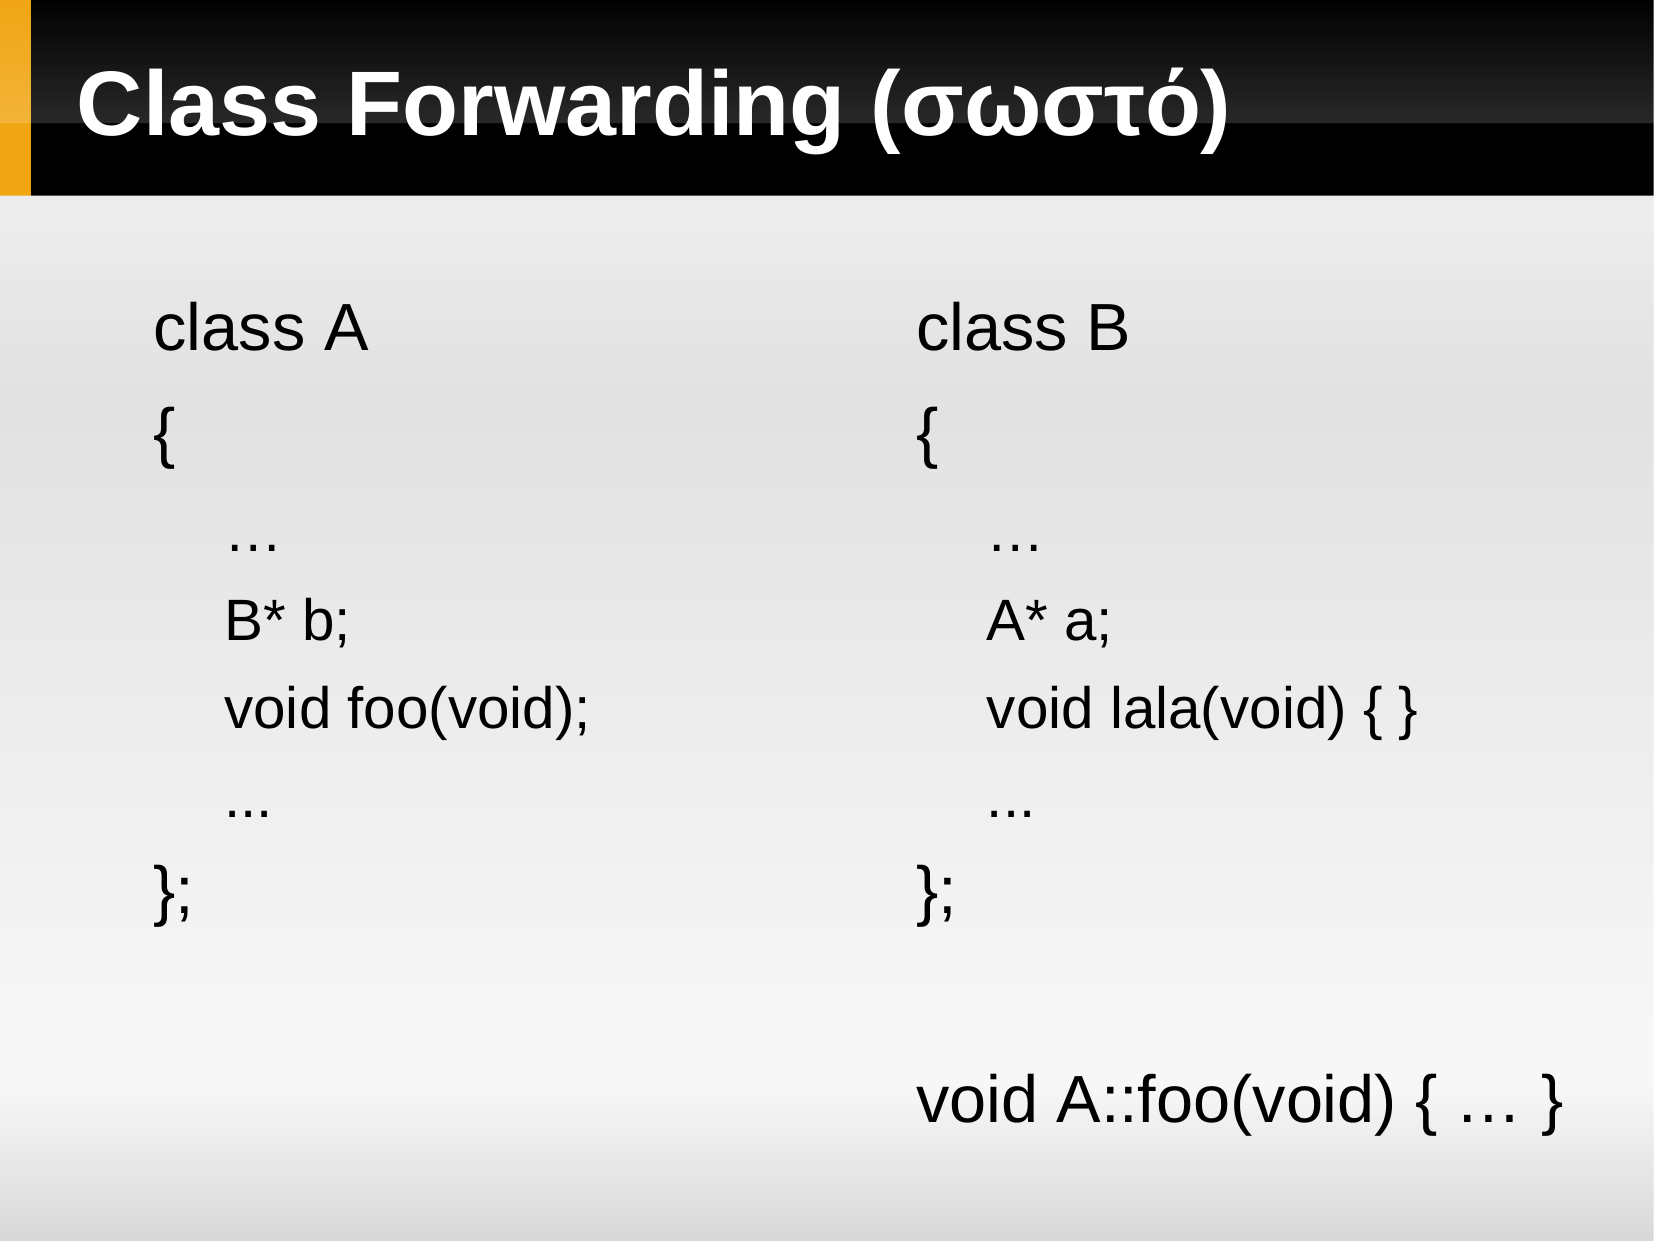

# Class Forwarding (σωστό)
class A
{
…
B* b;
void foo(void);
...
};
class B
{
…
A* a;
void lala(void) { }
...
};
void A::foo(void) { … }